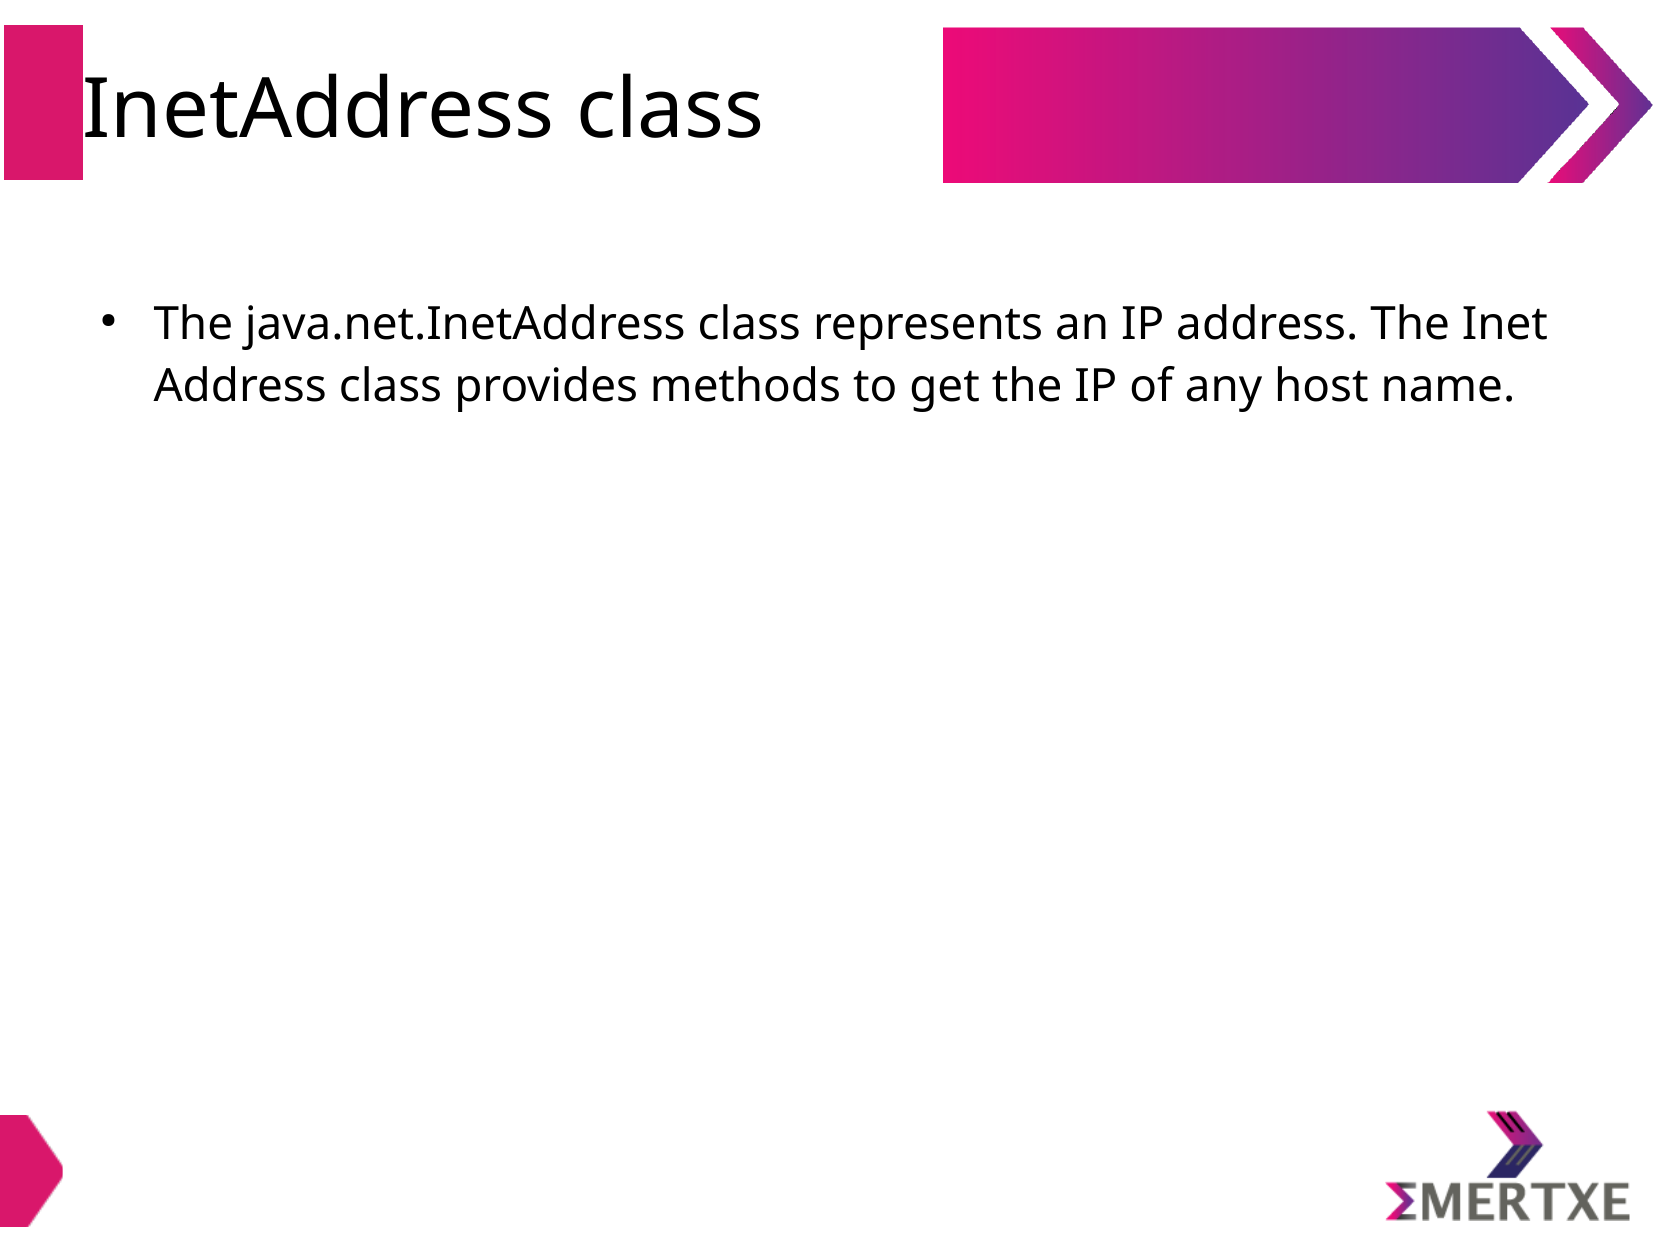

# InetAddress class
The java.net.InetAddress class represents an IP address. The Inet Address class provides methods to get the IP of any host name.